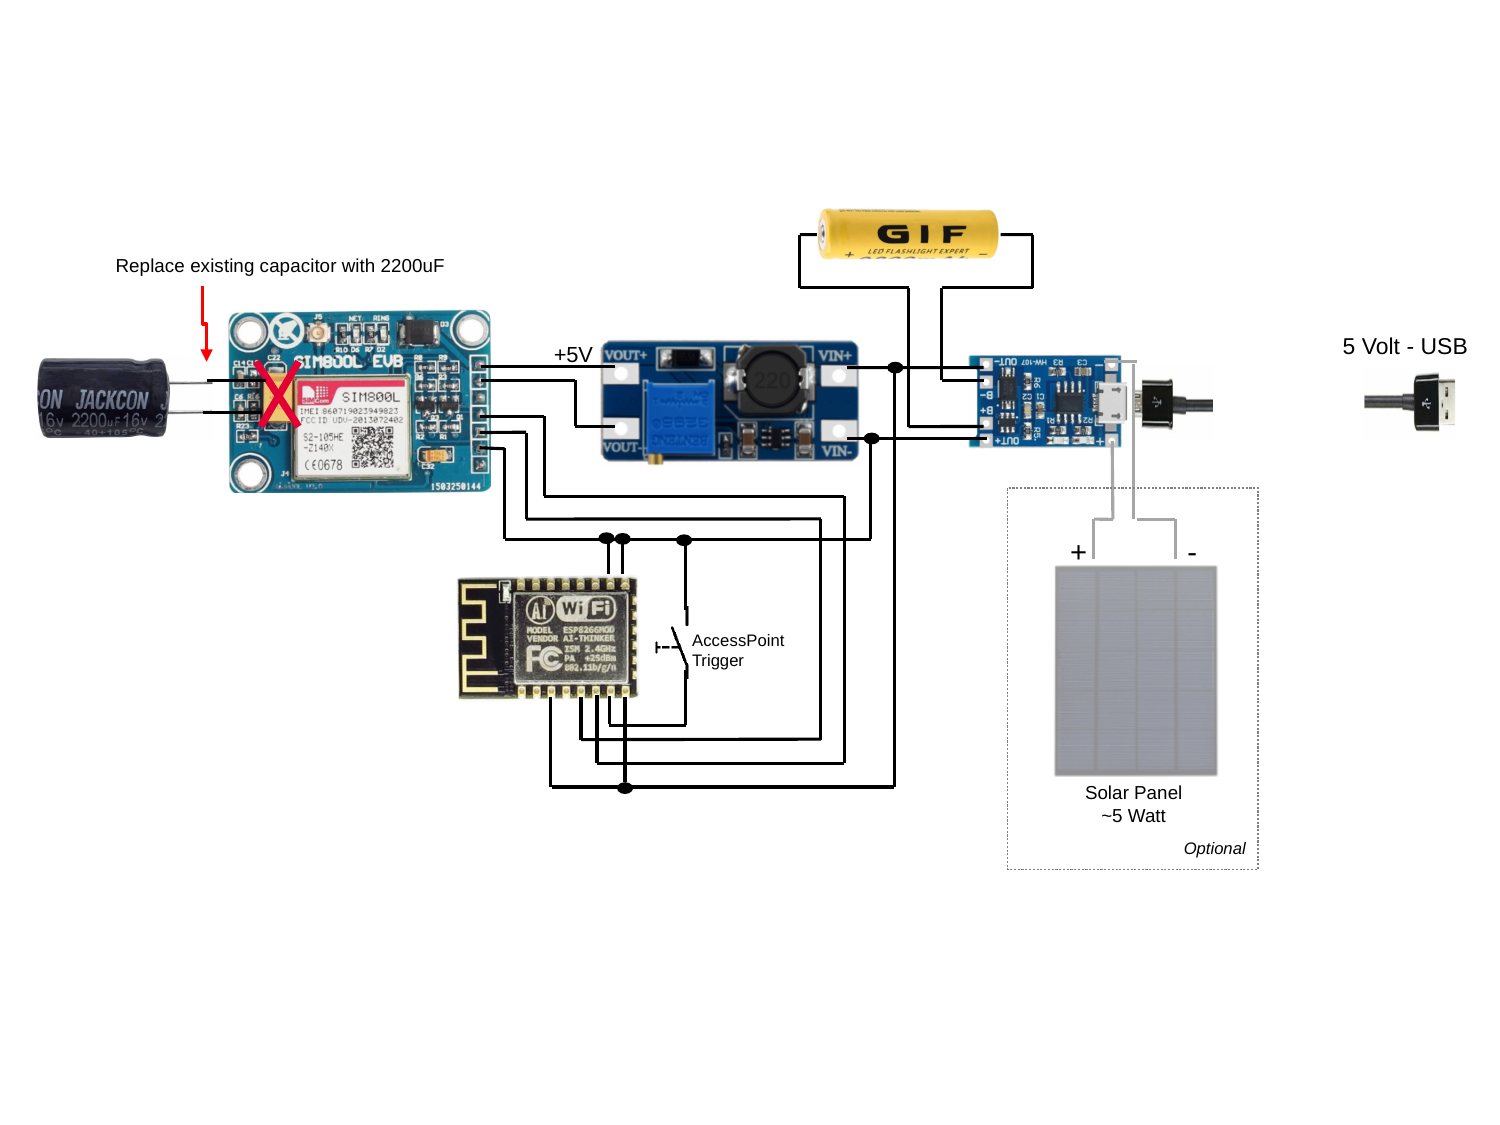

Replace existing capacitor with 2200uF
5 Volt - USB
+5V
Optional
+
-
AccessPoint
Trigger
Solar Panel
~5 Watt